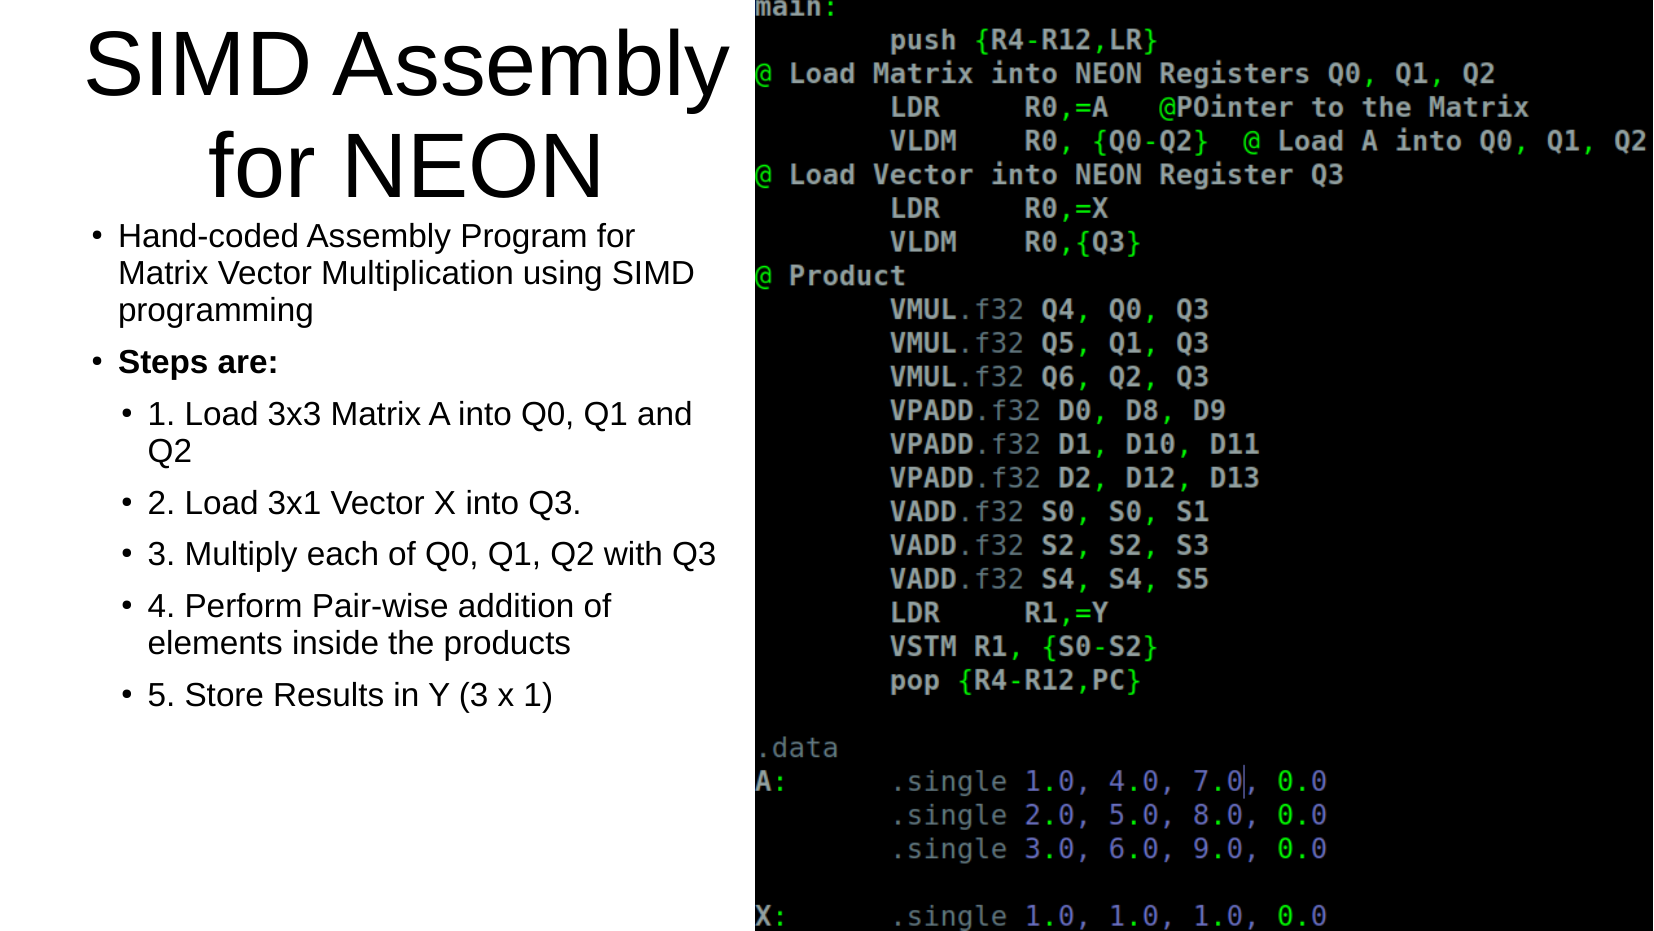

# SIMD Assembly for NEON
Hand-coded Assembly Program for Matrix Vector Multiplication using SIMD programming
Steps are:
1. Load 3x3 Matrix A into Q0, Q1 and Q2
2. Load 3x1 Vector X into Q3.
3. Multiply each of Q0, Q1, Q2 with Q3
4. Perform Pair-wise addition of elements inside the products
5. Store Results in Y (3 x 1)